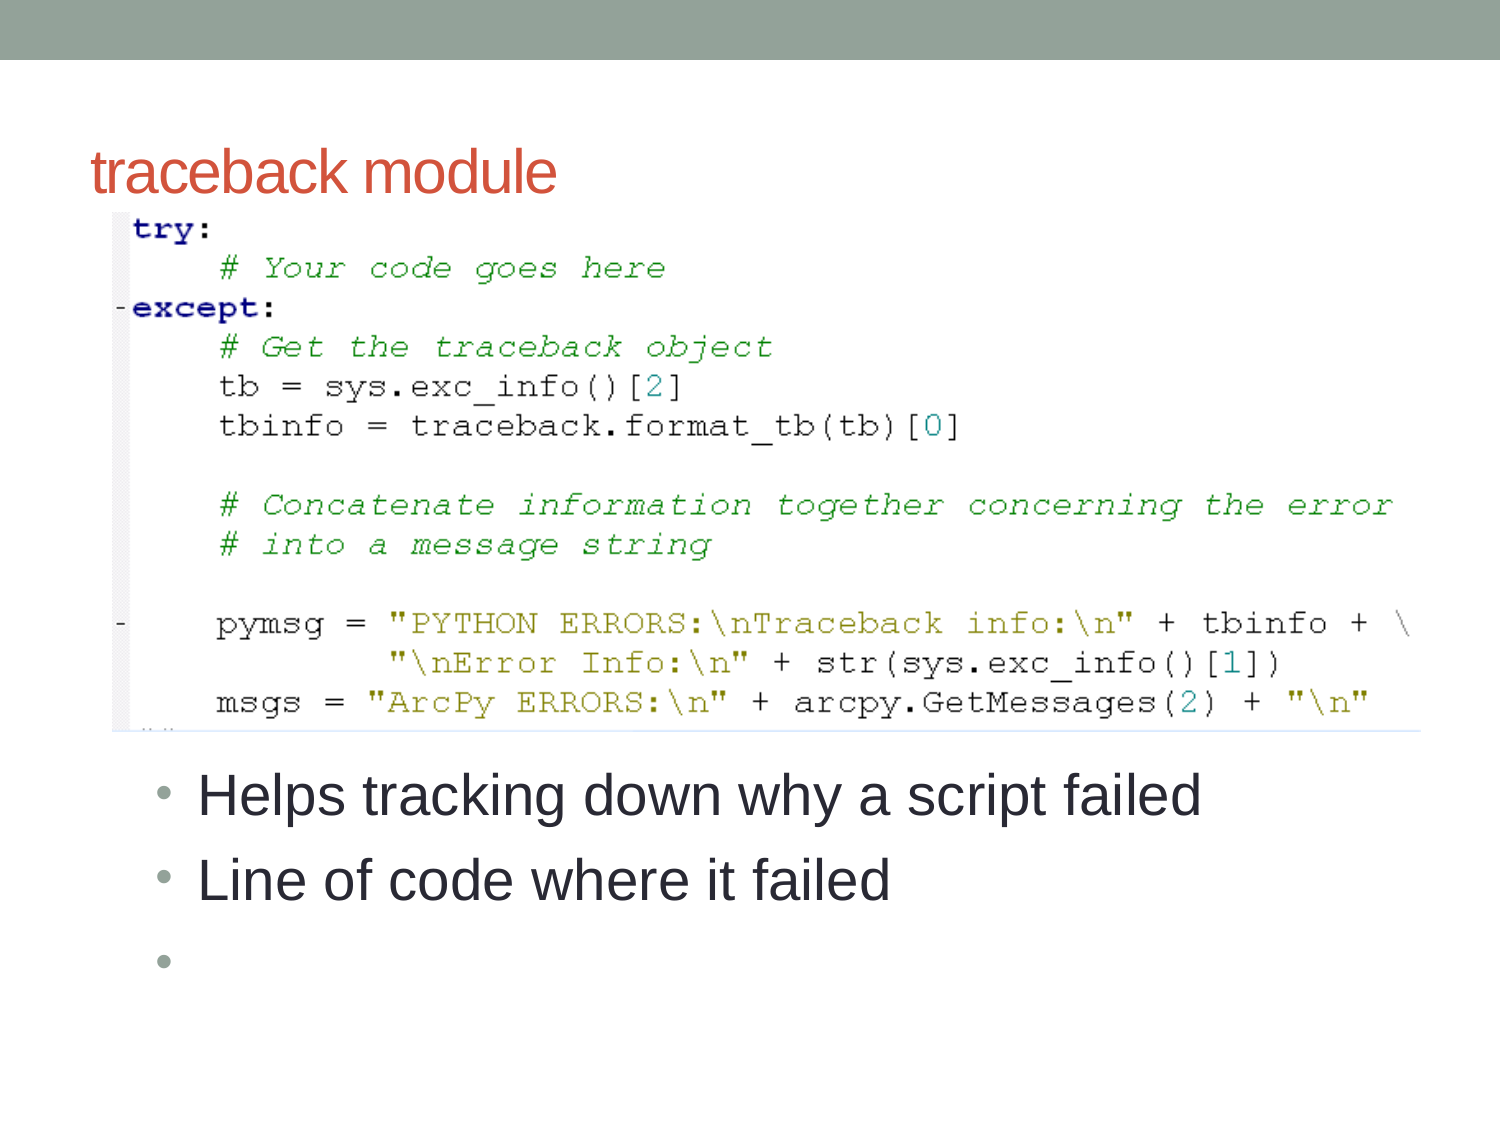

# traceback module
Helps tracking down why a script failed
Line of code where it failed